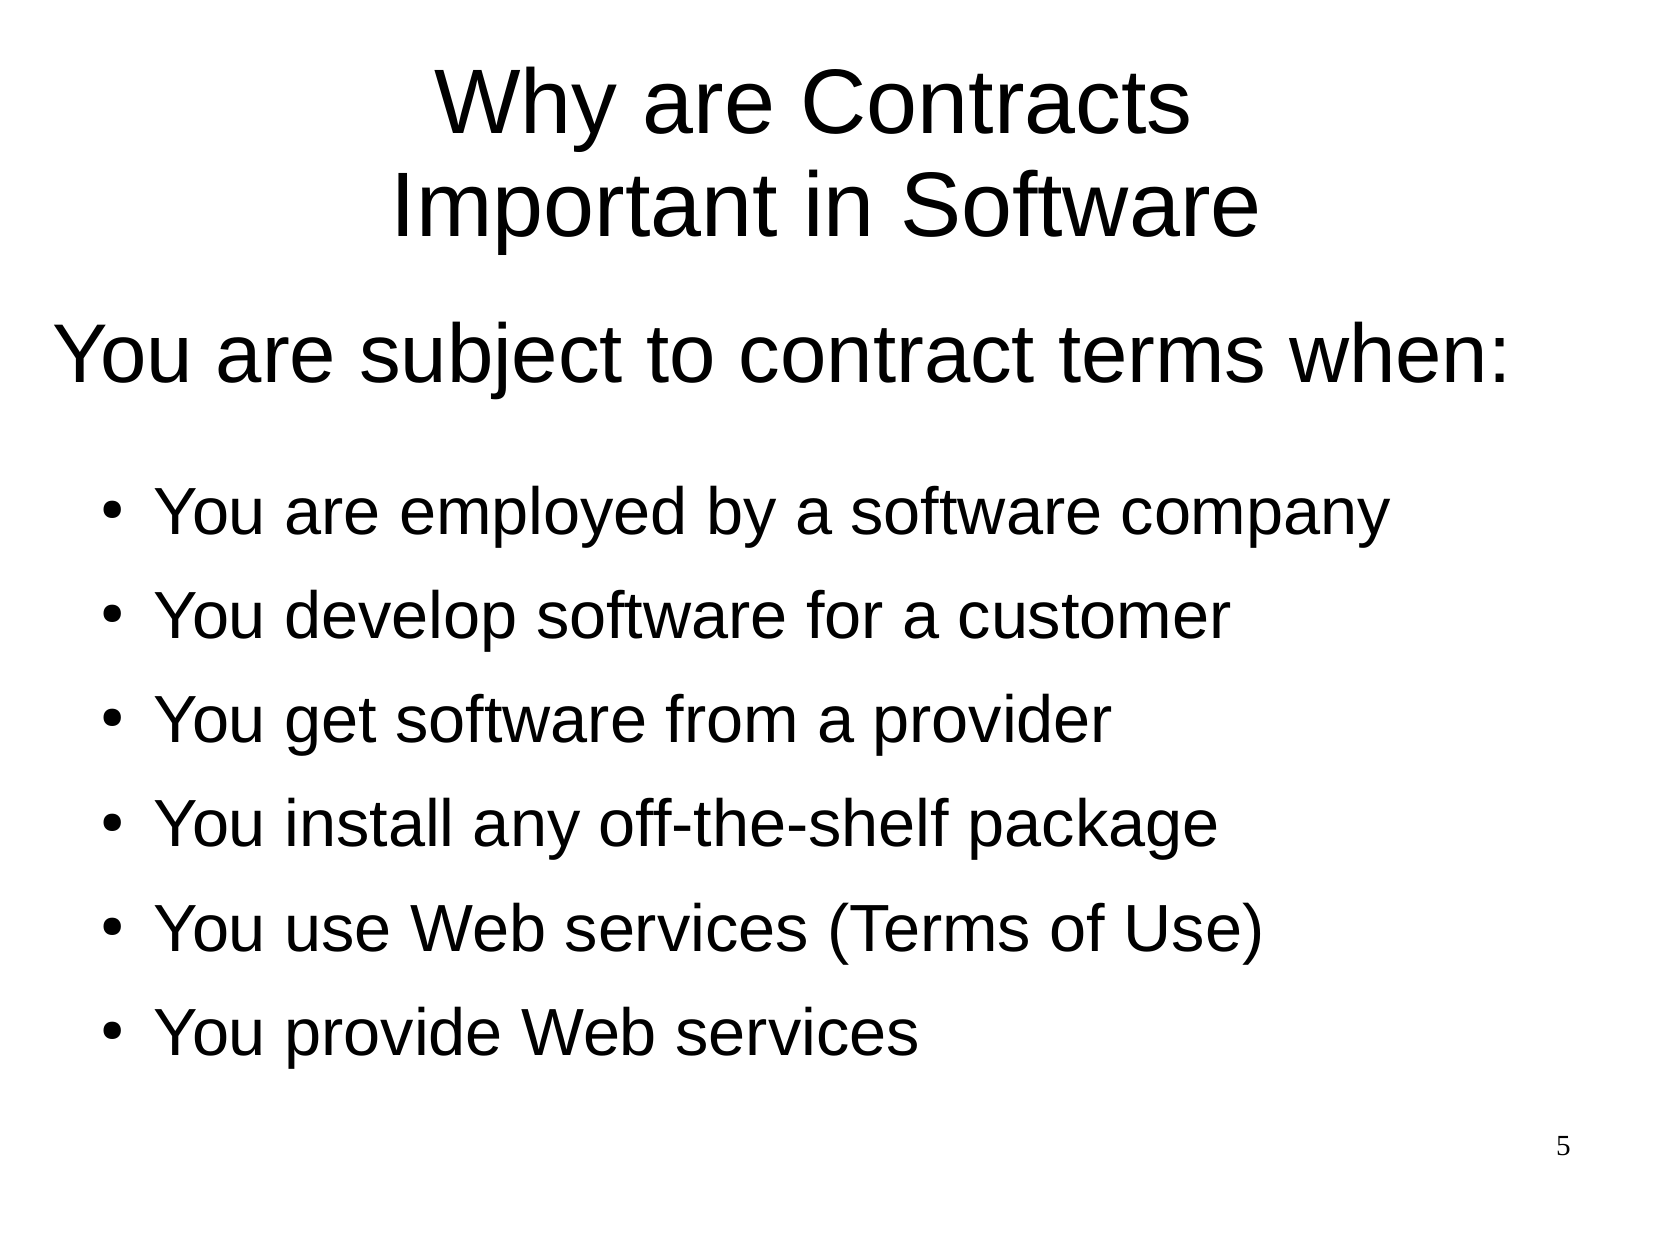

# Why are Contracts Important in Software
You are subject to contract terms when:
You are employed by a software company
You develop software for a customer
You get software from a provider
You install any off-the-shelf package
You use Web services (Terms of Use)
You provide Web services
5